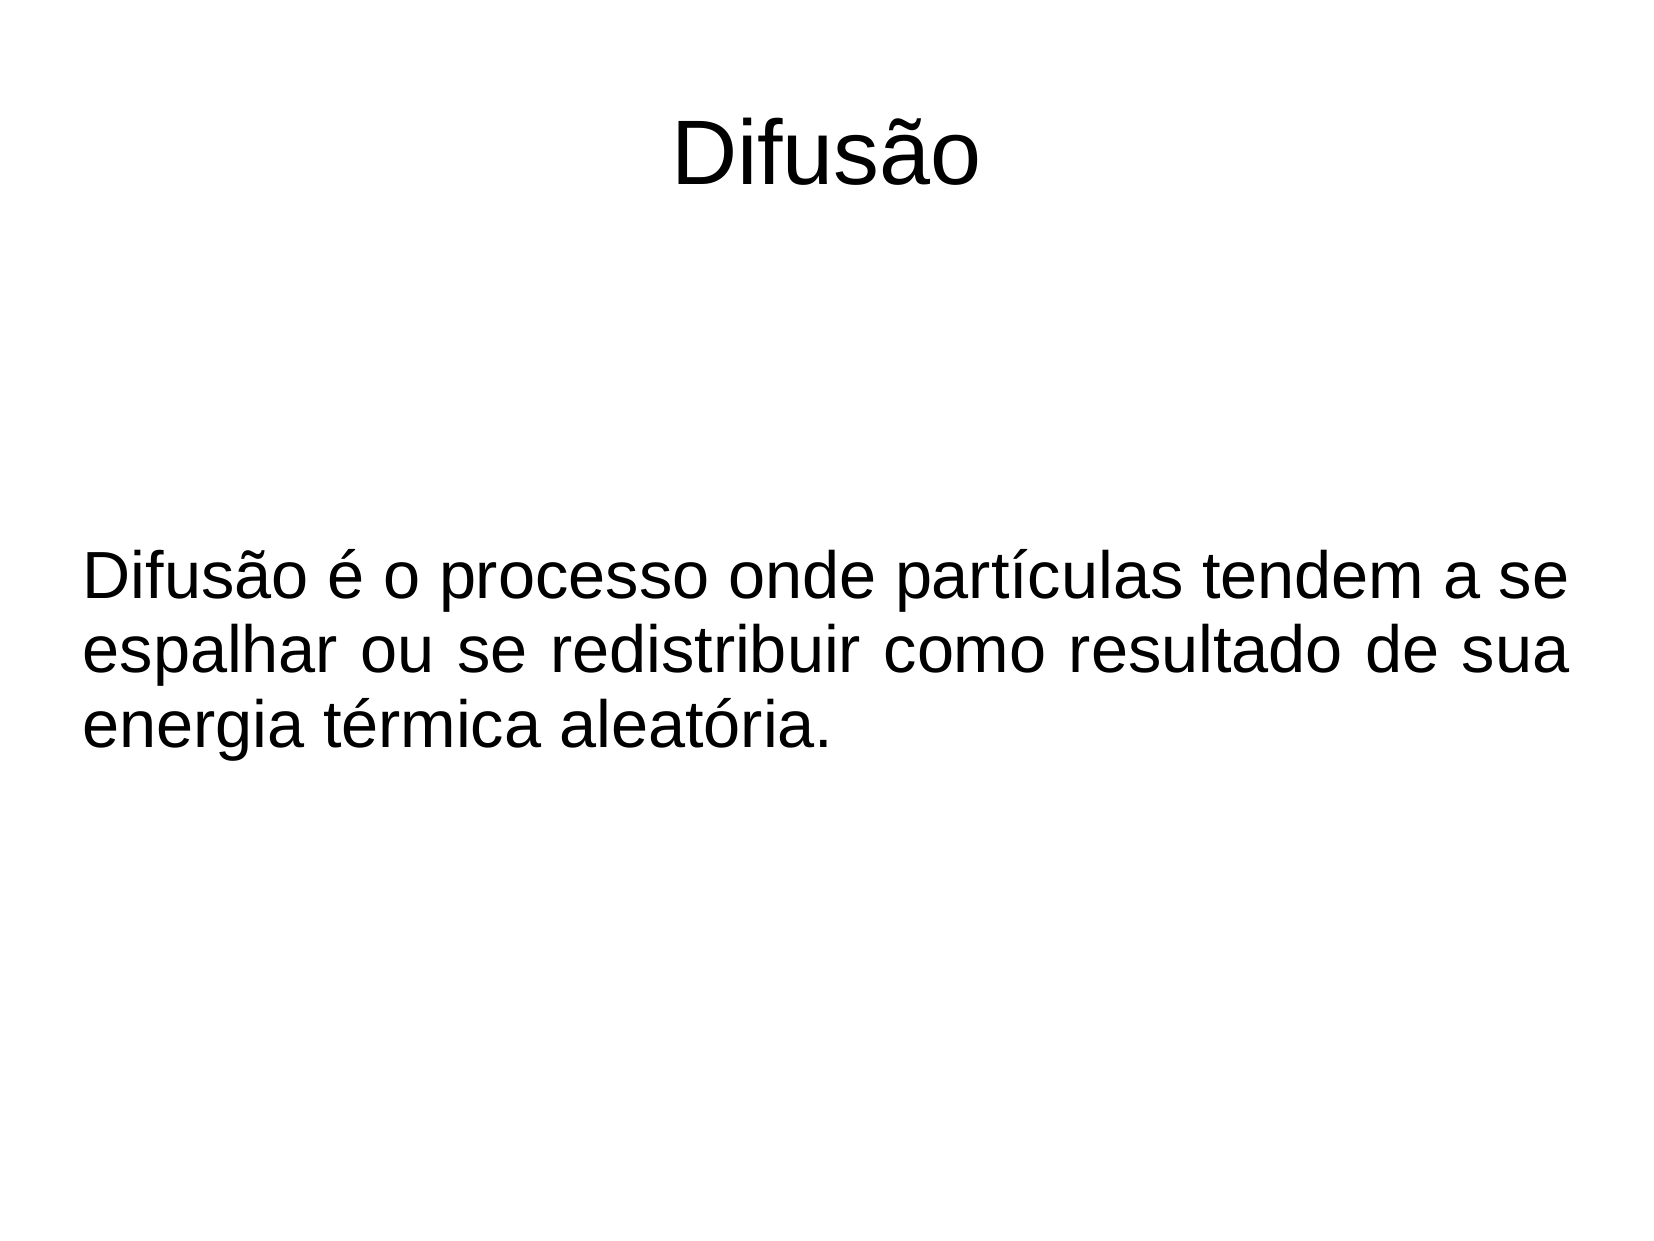

# Difusão
Difusão é o processo onde partículas tendem a se espalhar ou se redistribuir como resultado de sua energia térmica aleatória.